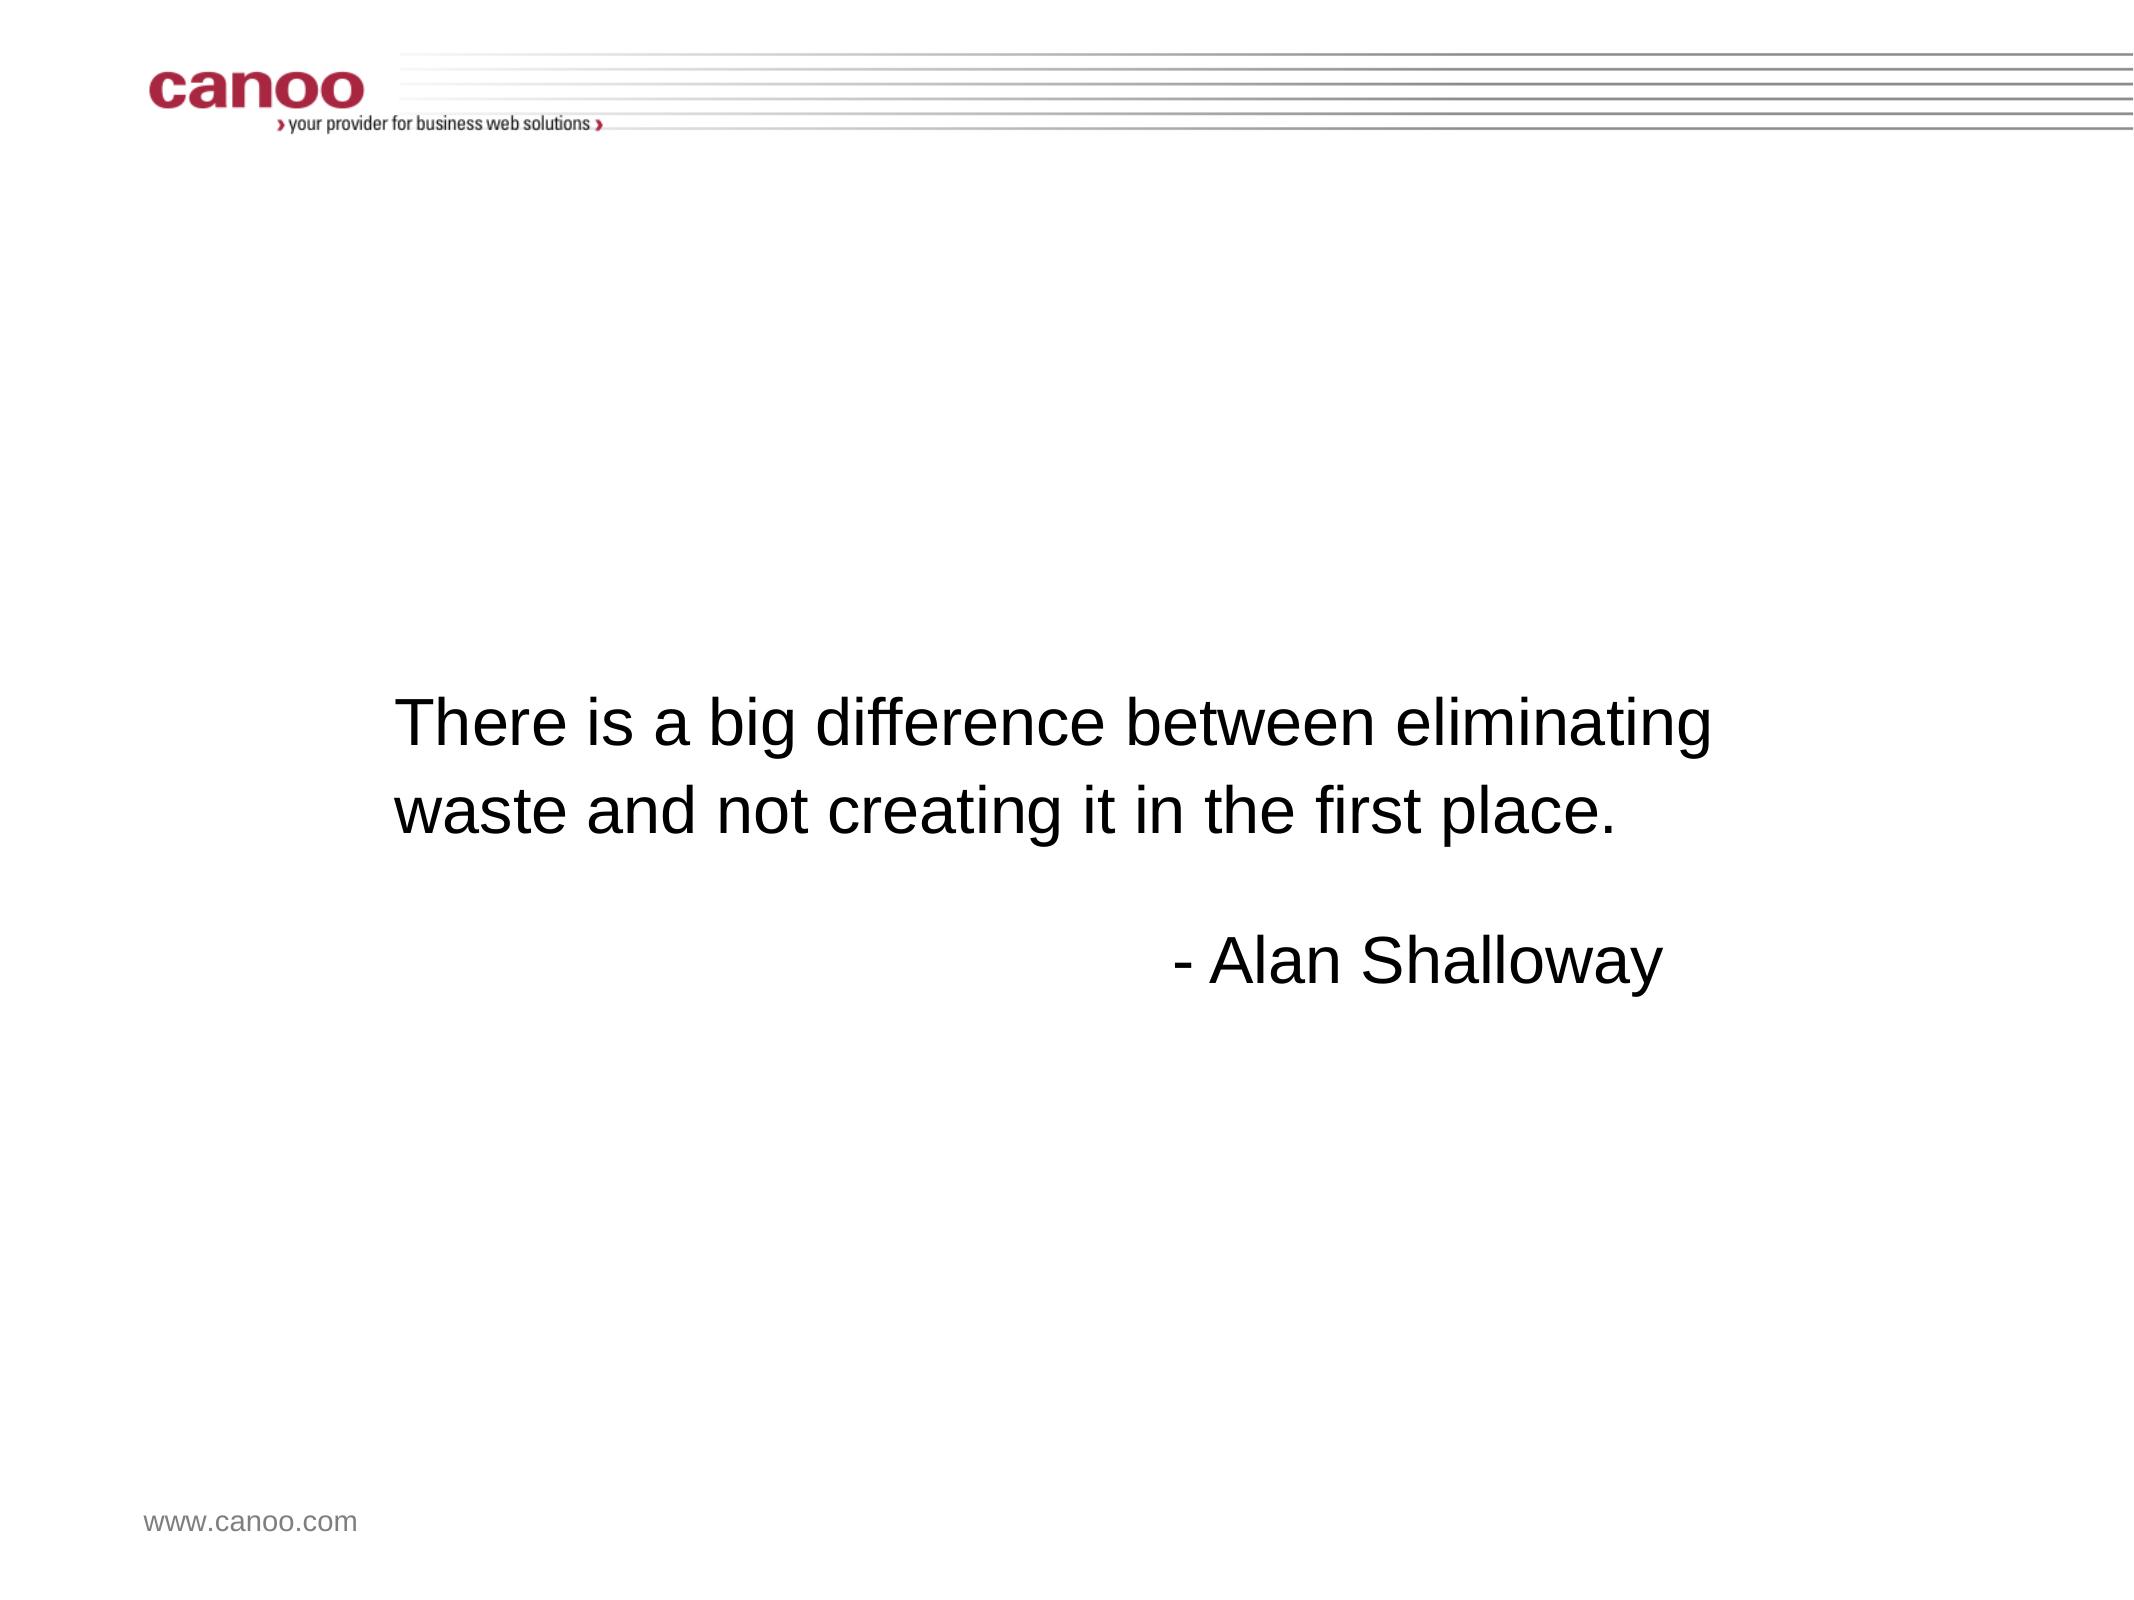

# There is a big difference between eliminating waste and not creating it in the first place.
- Alan Shalloway